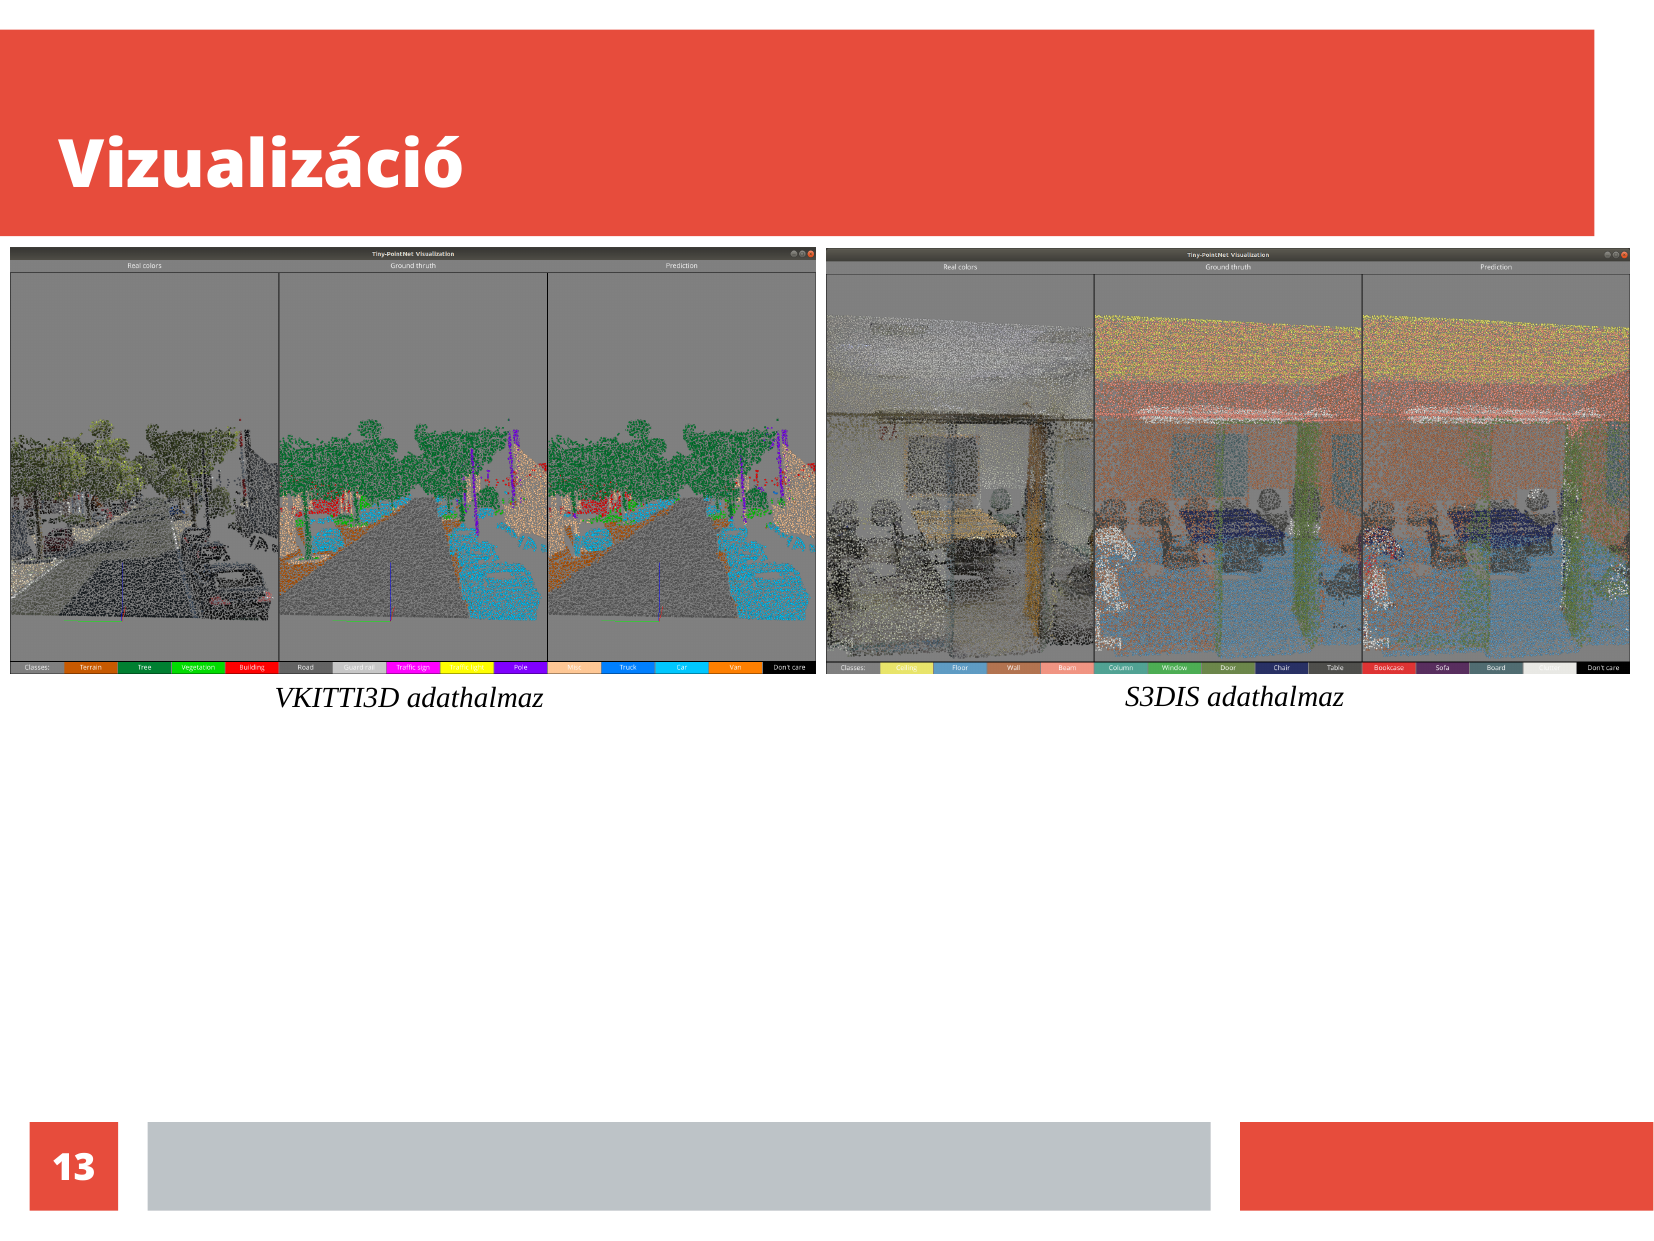

# Vizualizáció
S3DIS adathalmaz
VKITTI3D adathalmaz
13